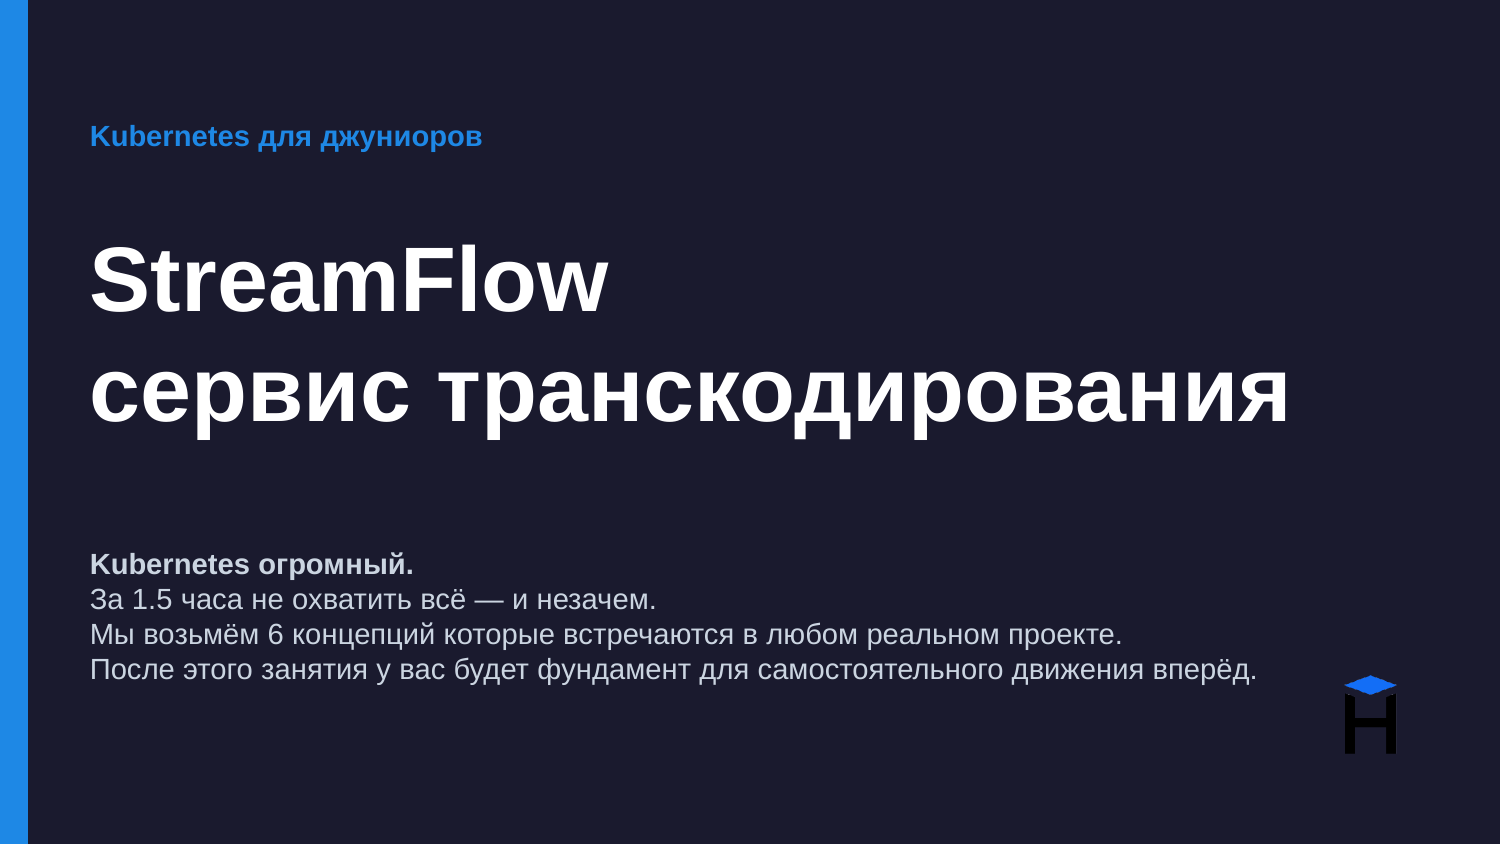

Kubernetes для джуниоров
StreamFlow
сервис транскодирования
Kubernetes огромный.
За 1.5 часа не охватить всё — и незачем.
Мы возьмём 6 концепций которые встречаются в любом реальном проекте.
После этого занятия у вас будет фундамент для самостоятельного движения вперёд.